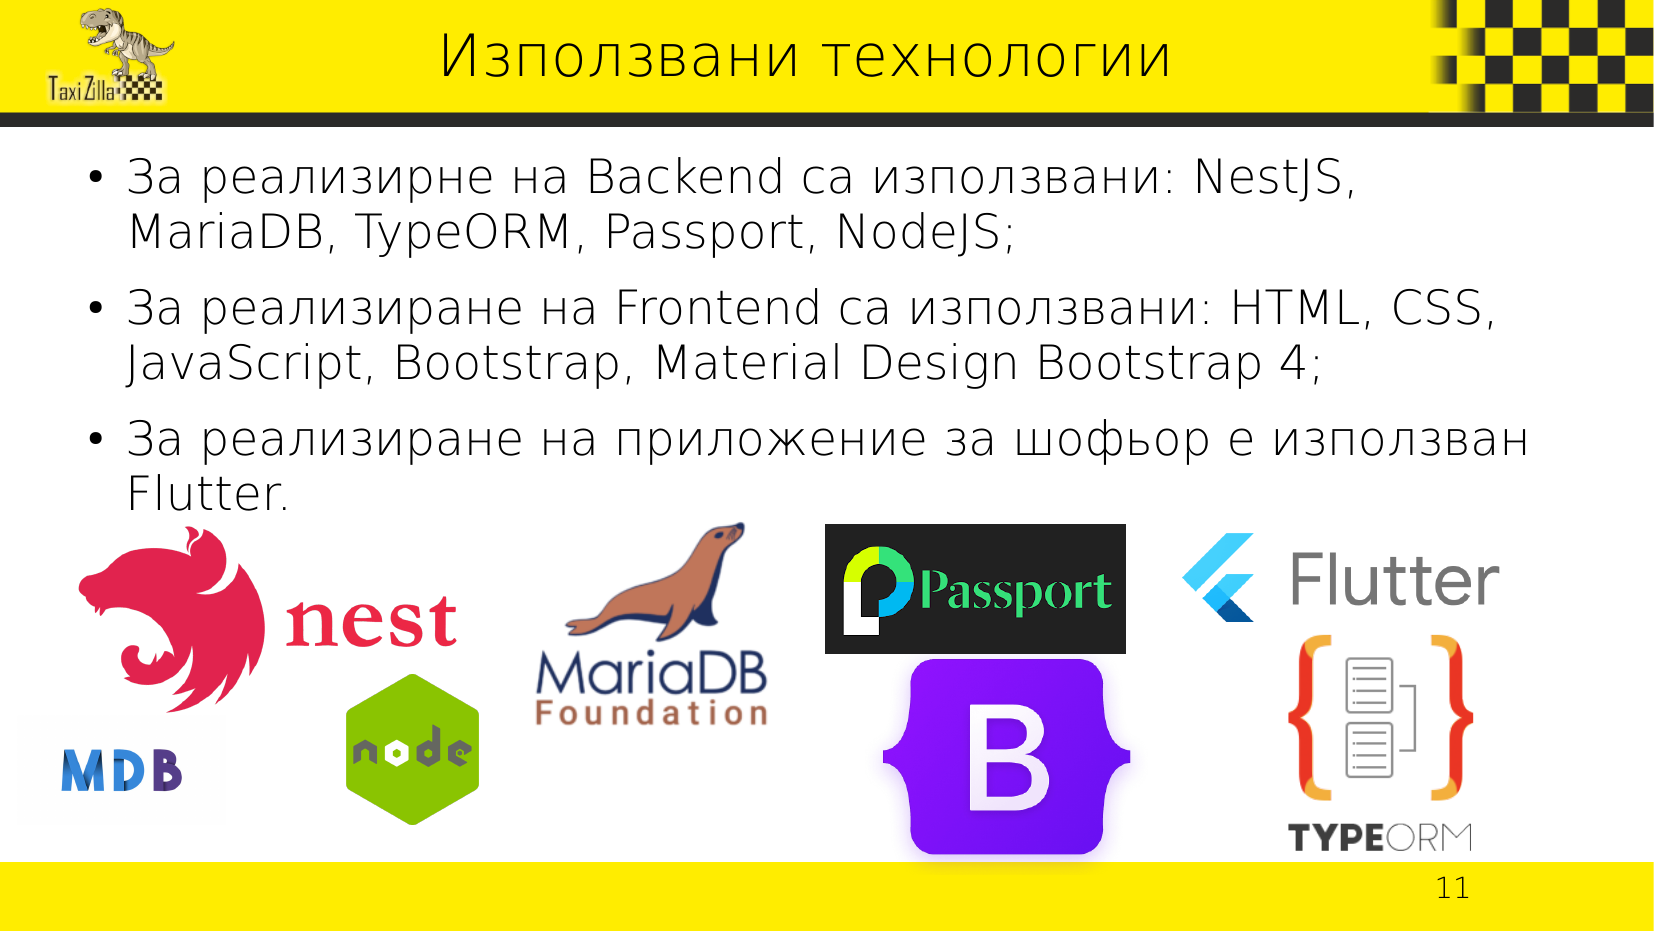

# Използвани технологии
За реализирне на Backend са използвани: NestJS, MariaDB, TypeORM, Passport, NodeJS;
За реализиране на Frontend са използвани: HTML, CSS, JavaScript, Bootstrap, Material Design Bootstrap 4;
За реализиране на приложение за шофьор е използван Flutter.